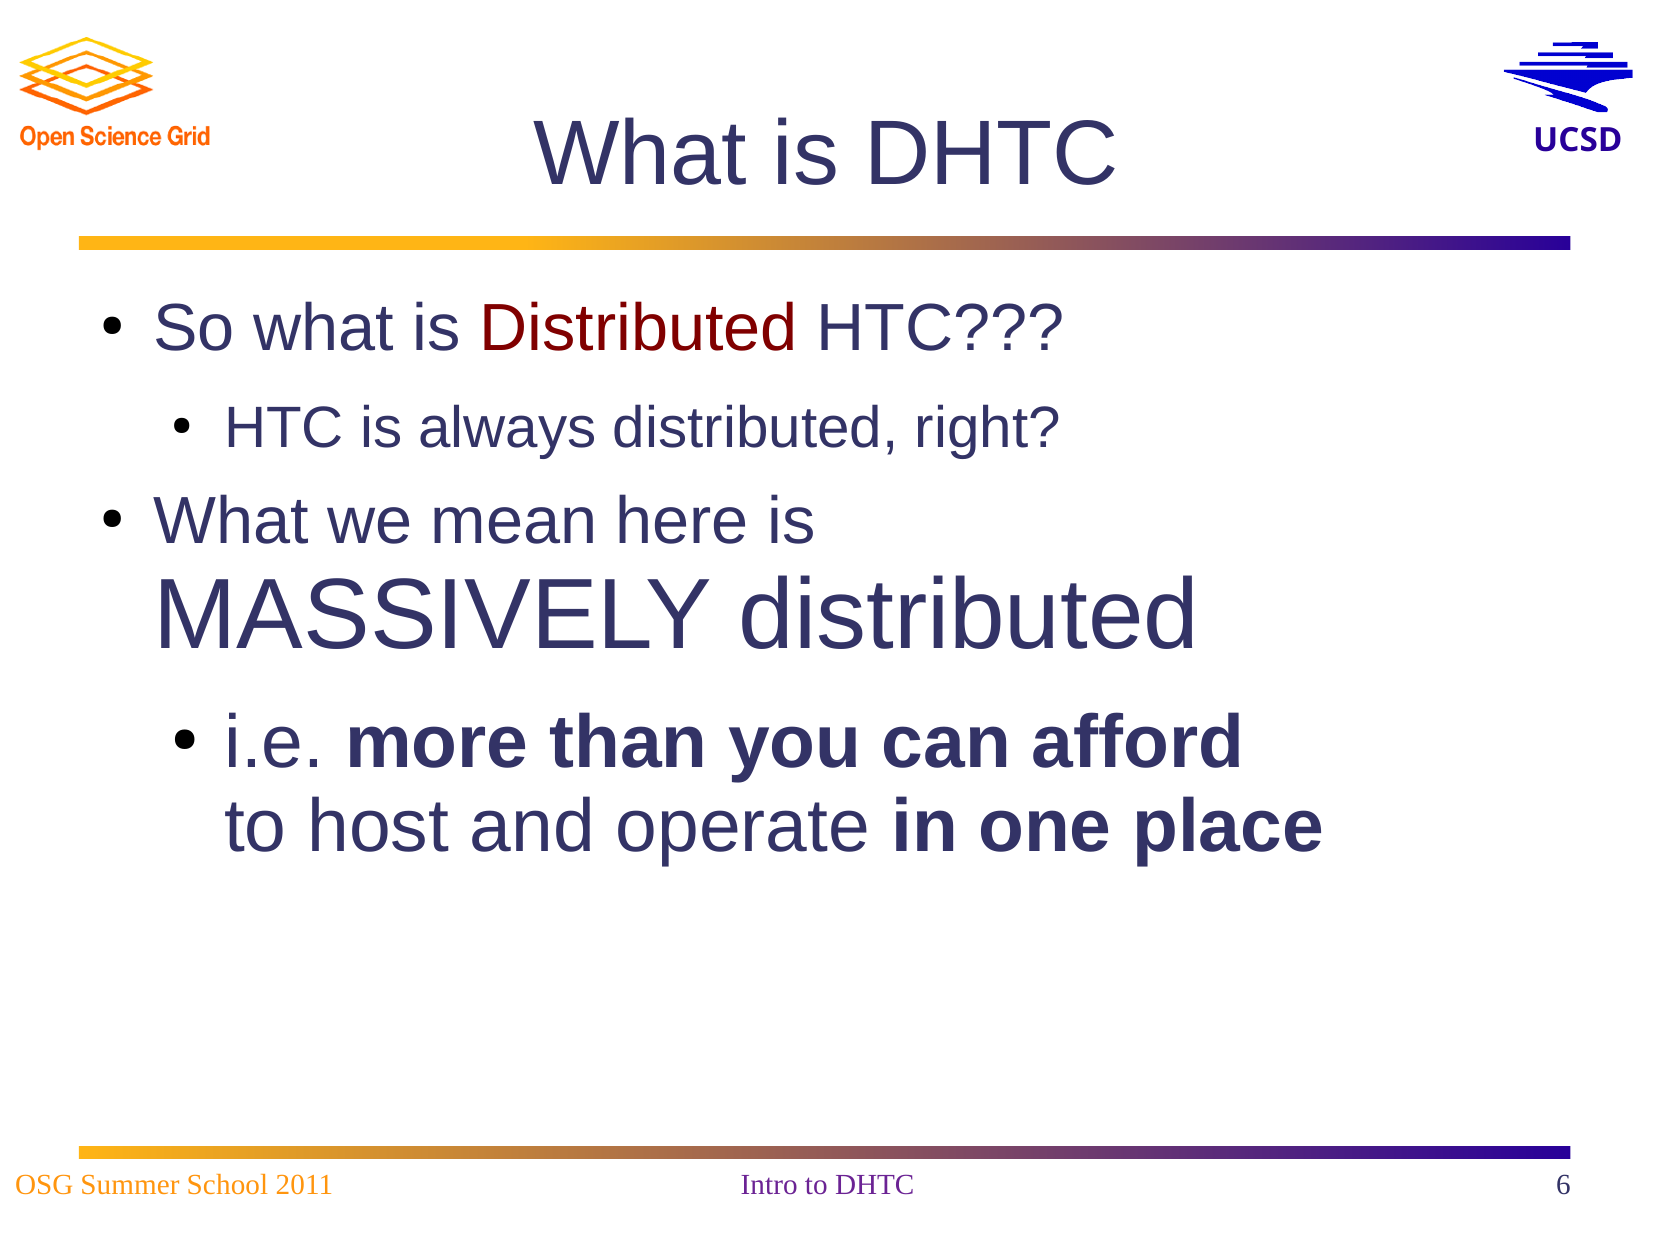

# What is DHTC
So what is Distributed HTC???
HTC is always distributed, right?
What we mean here is
MASSIVELY distributed
i.e. more than you can afford
to host and operate in one place
OSG Summer School 2011
Intro to DHTC
6